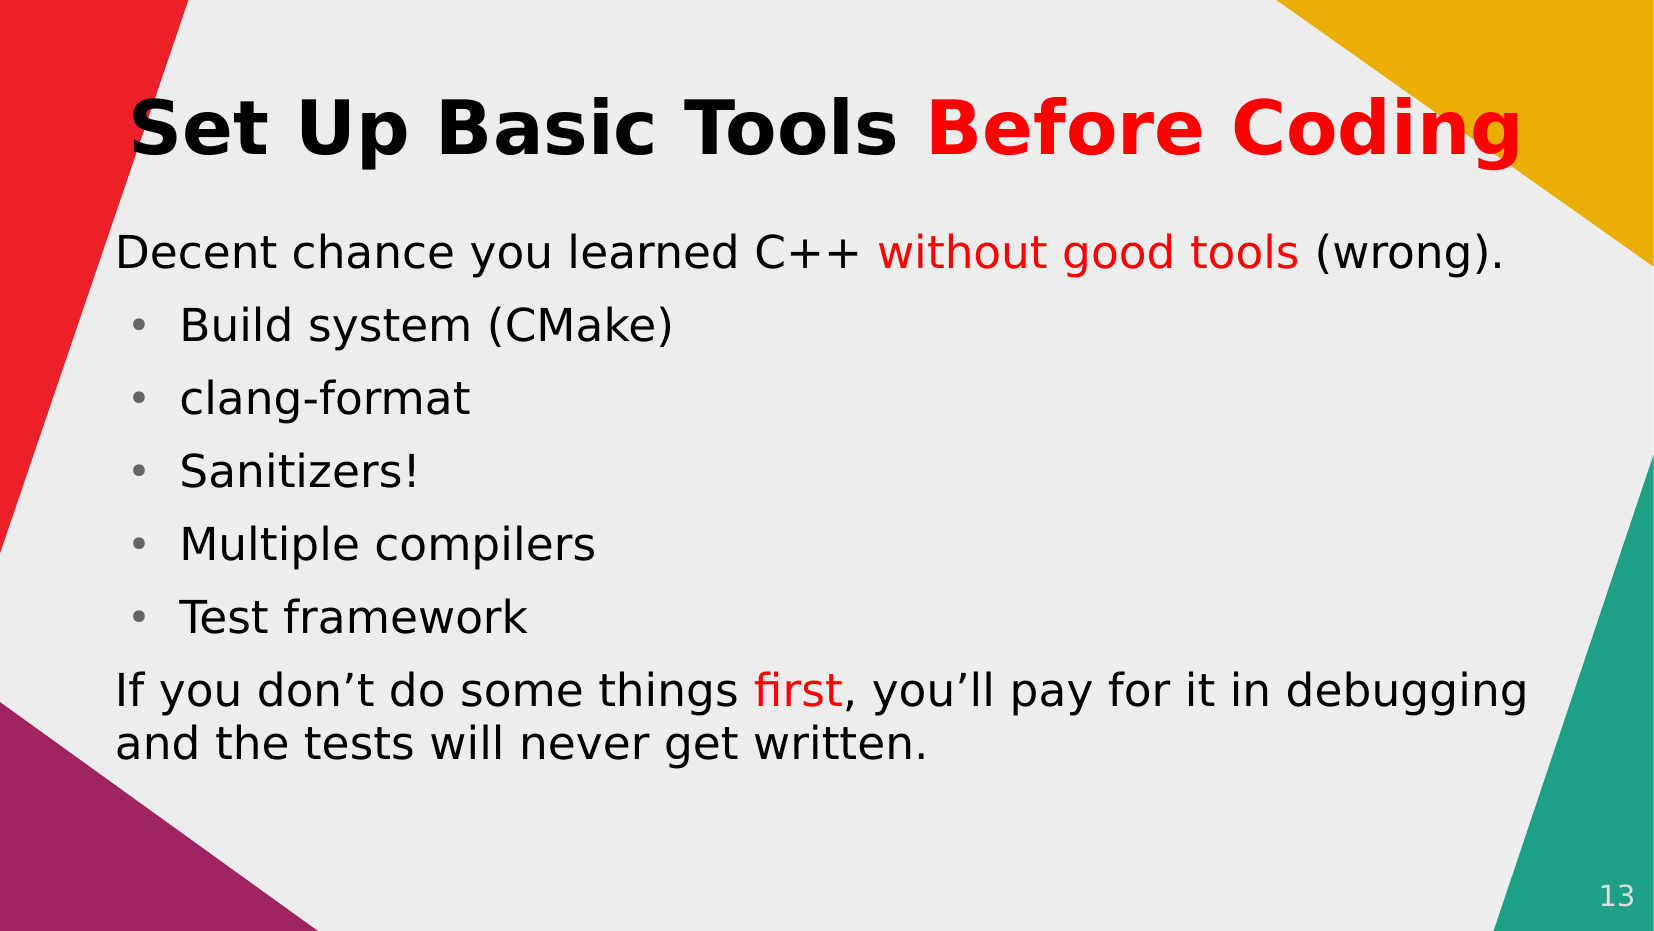

# Set Up Basic Tools Before Coding
Decent chance you learned C++ without good tools (wrong).
Build system (CMake)
clang-format
Sanitizers!
Multiple compilers
Test framework
If you don’t do some things first, you’ll pay for it in debugging and the tests will never get written.
13